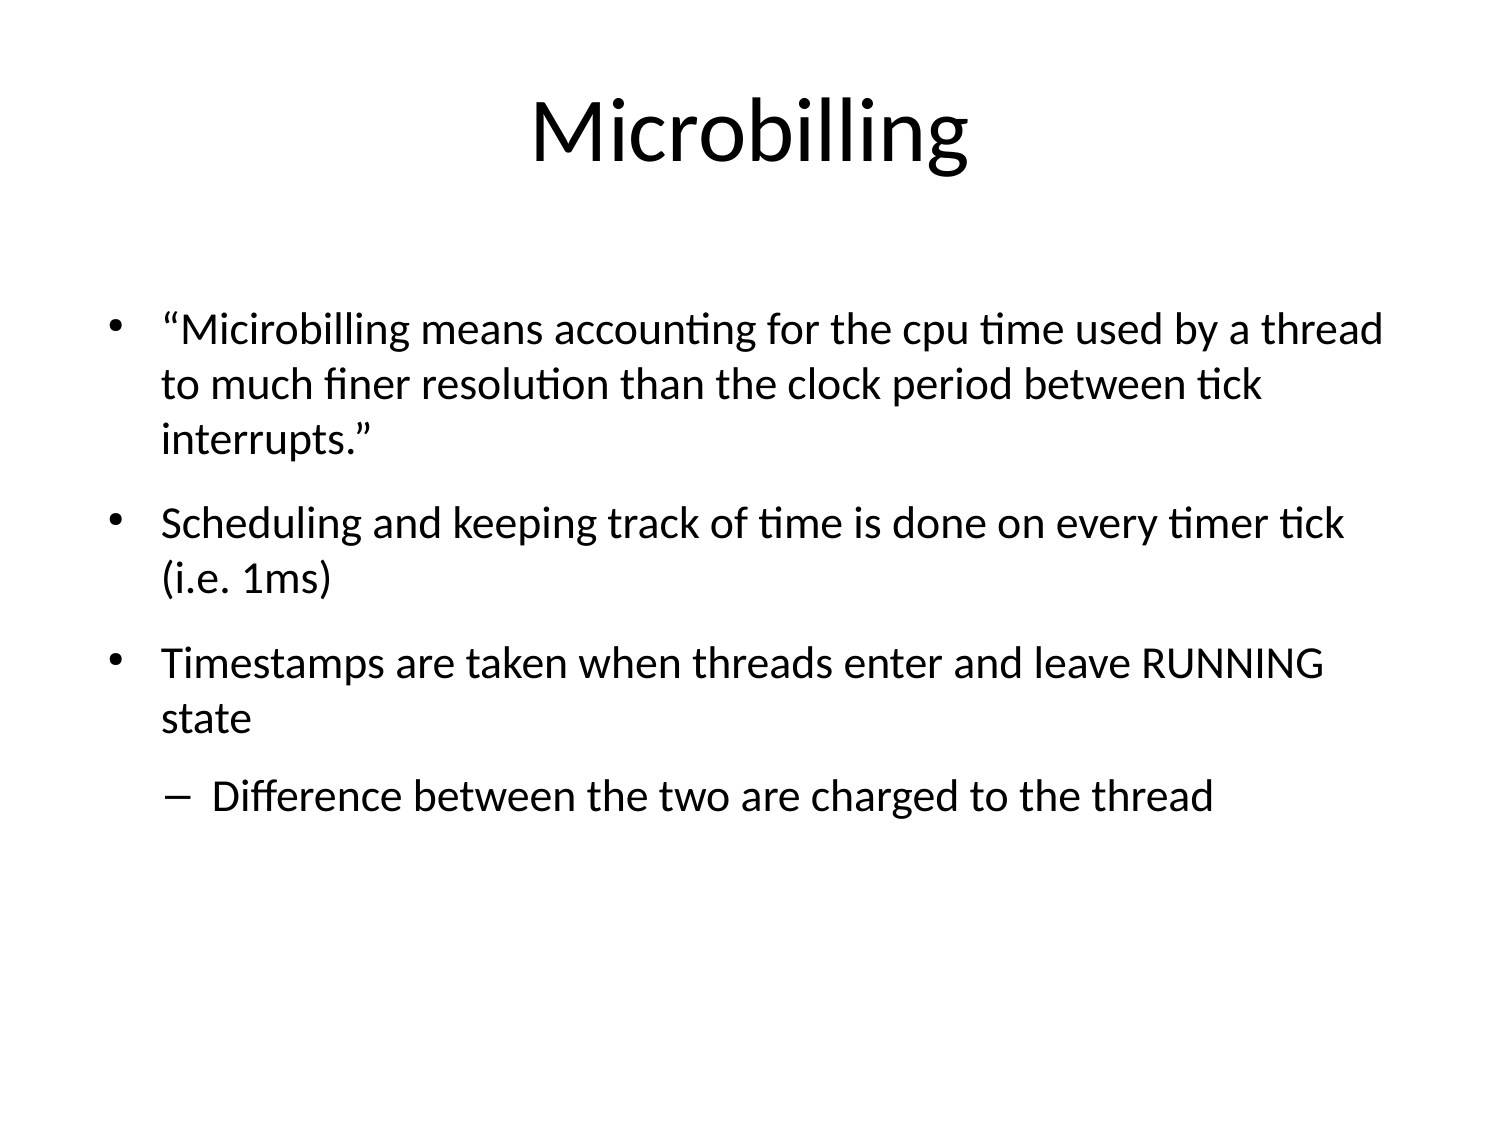

# Microbilling
“Micirobilling means accounting for the cpu time used by a thread to much finer resolution than the clock period between tick interrupts.”
Scheduling and keeping track of time is done on every timer tick (i.e. 1ms)
Timestamps are taken when threads enter and leave RUNNING state
Difference between the two are charged to the thread